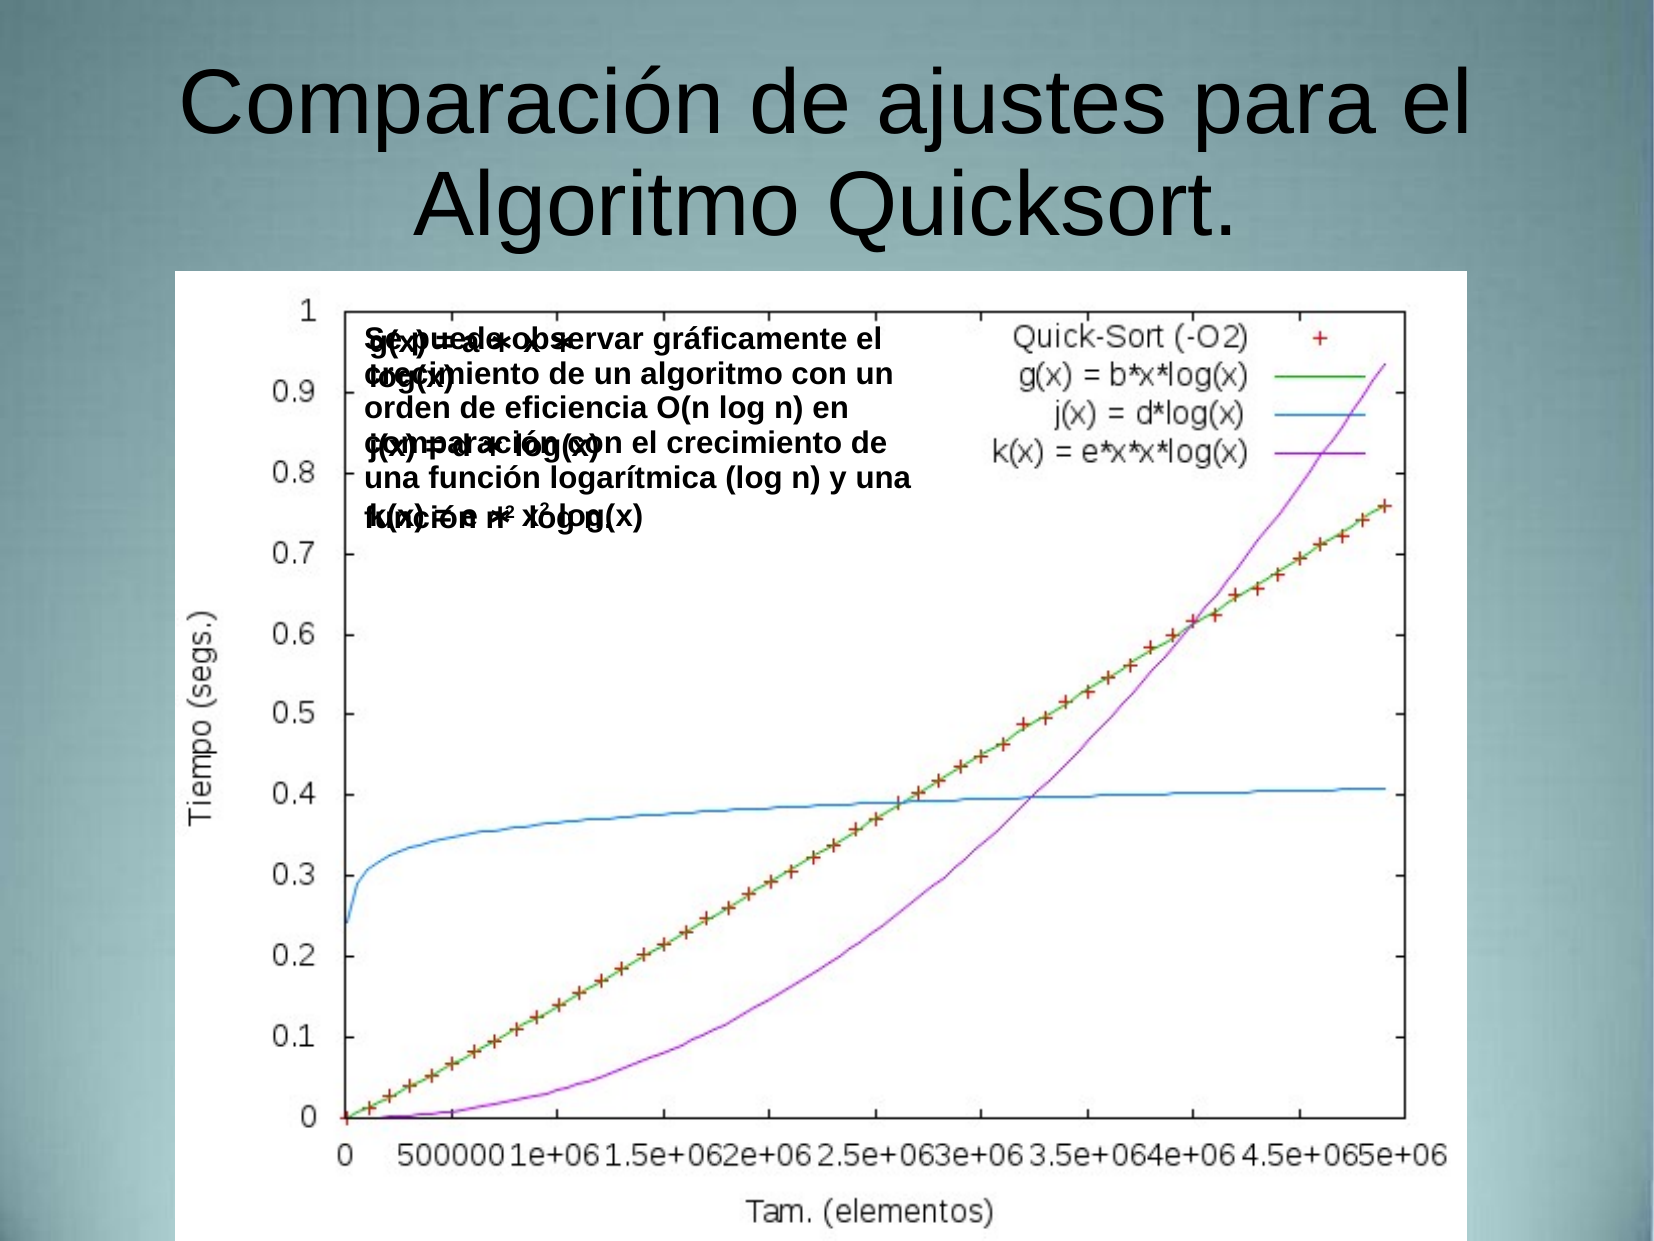

# Comparación de ajustes para el Algoritmo Quicksort.
Se puede observar gráficamente el crecimiento de un algoritmo con un orden de eficiencia O(n log n) en comparación con el crecimiento de una función logarítmica (log n) y una función n2 log n.
g(x) = a ∗ x ∗ log(x)
j(x) = d ∗ log(x)
k(x) = e ∗ x2 log(x)